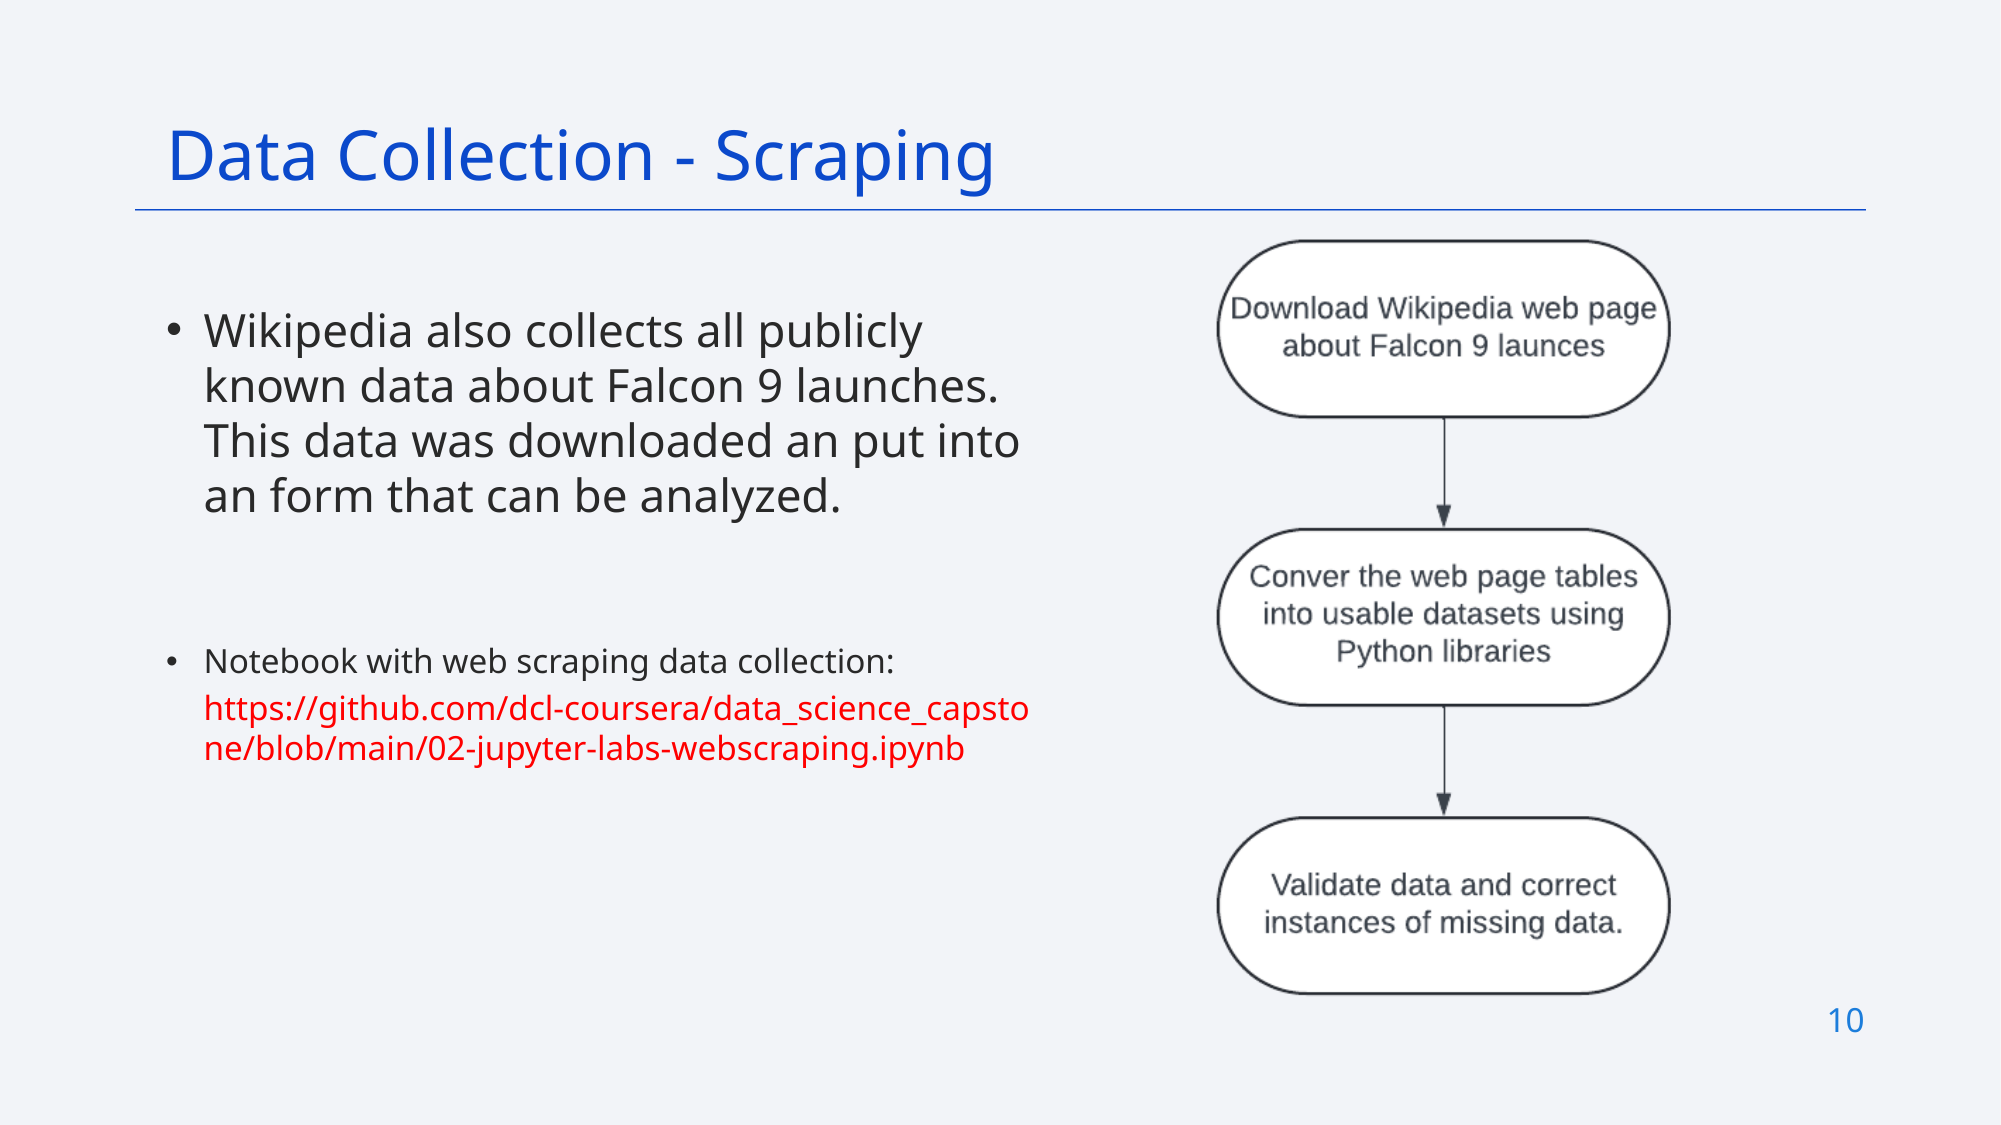

Data Collection - Scraping
# Wikipedia also collects all publicly known data about Falcon 9 launches. This data was downloaded an put into an form that can be analyzed.
Notebook with web scraping data collection:
https://github.com/dcl-coursera/data_science_capstone/blob/main/02-jupyter-labs-webscraping.ipynb
10